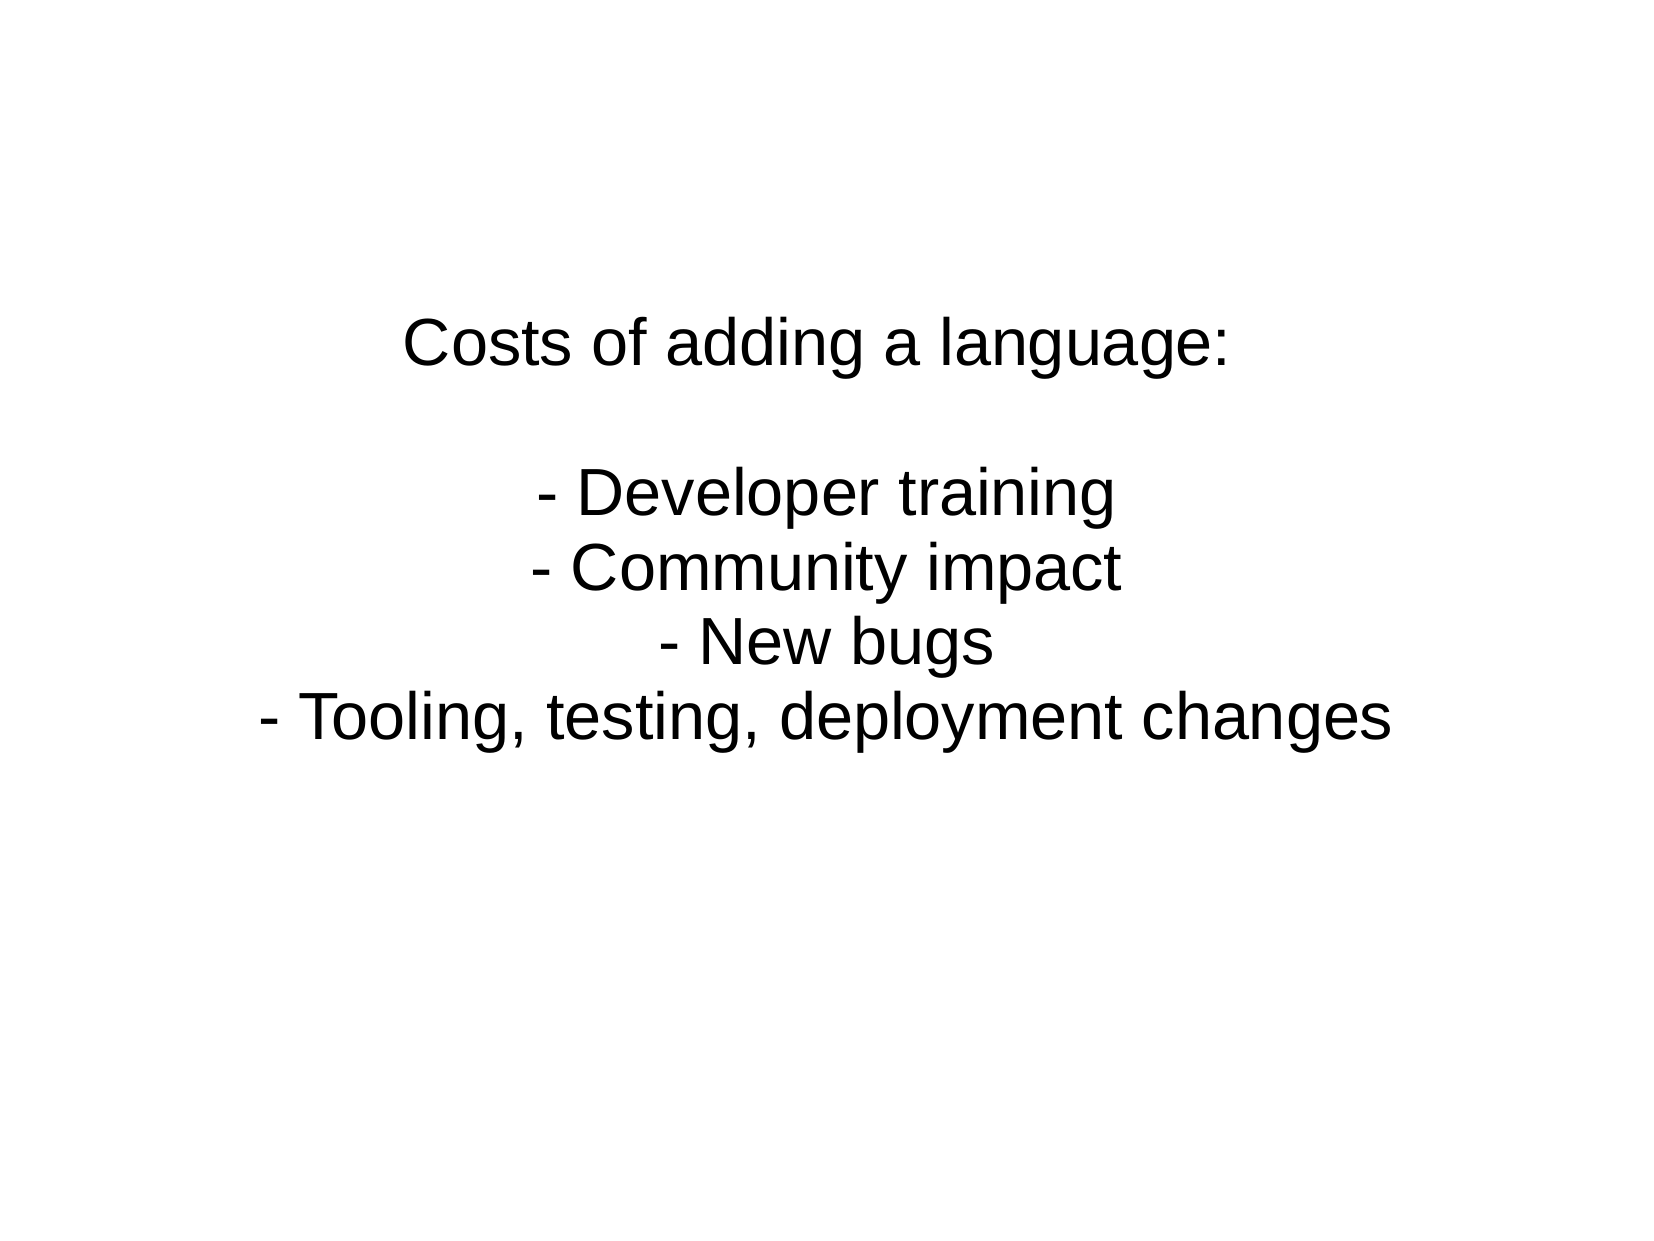

# Costs of adding a language:
- Developer training
- Community impact
- New bugs
- Tooling, testing, deployment changes